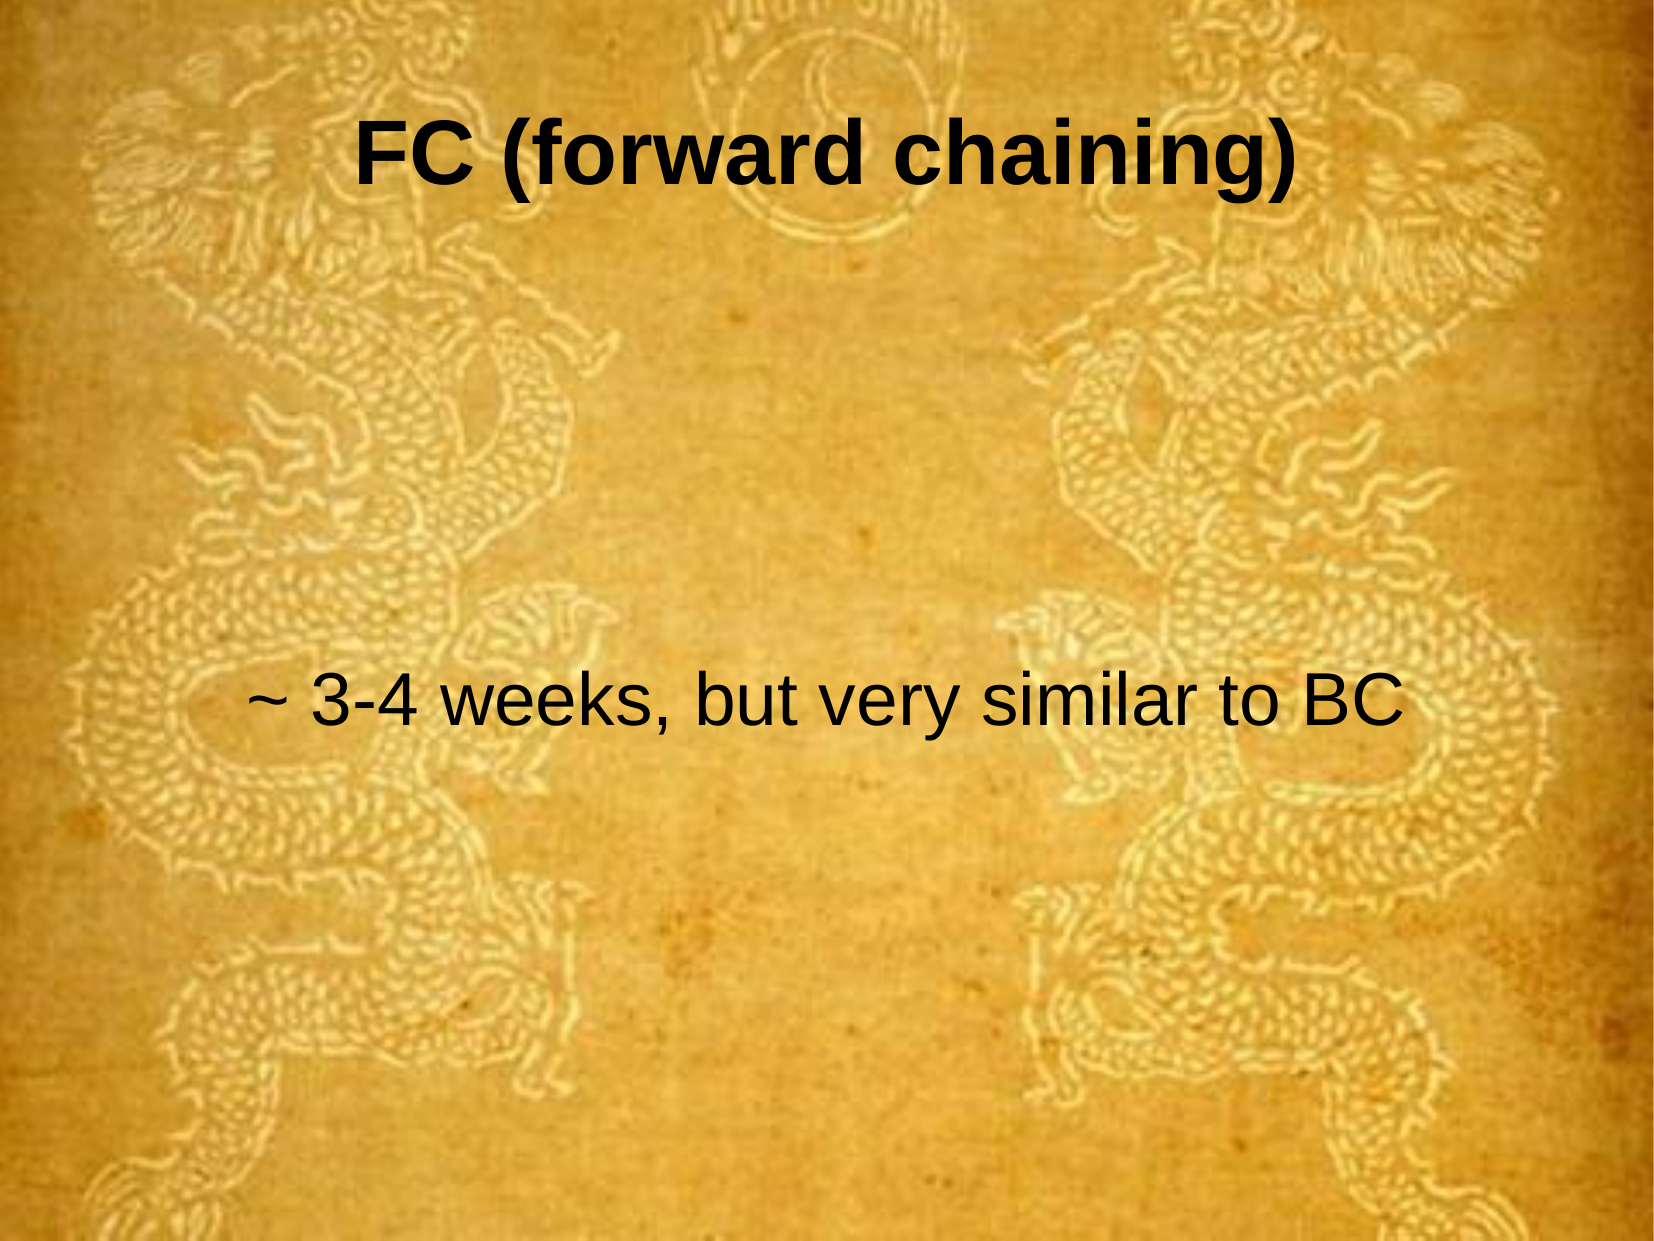

# FC (forward chaining)
~ 3-4 weeks, but very similar to BC